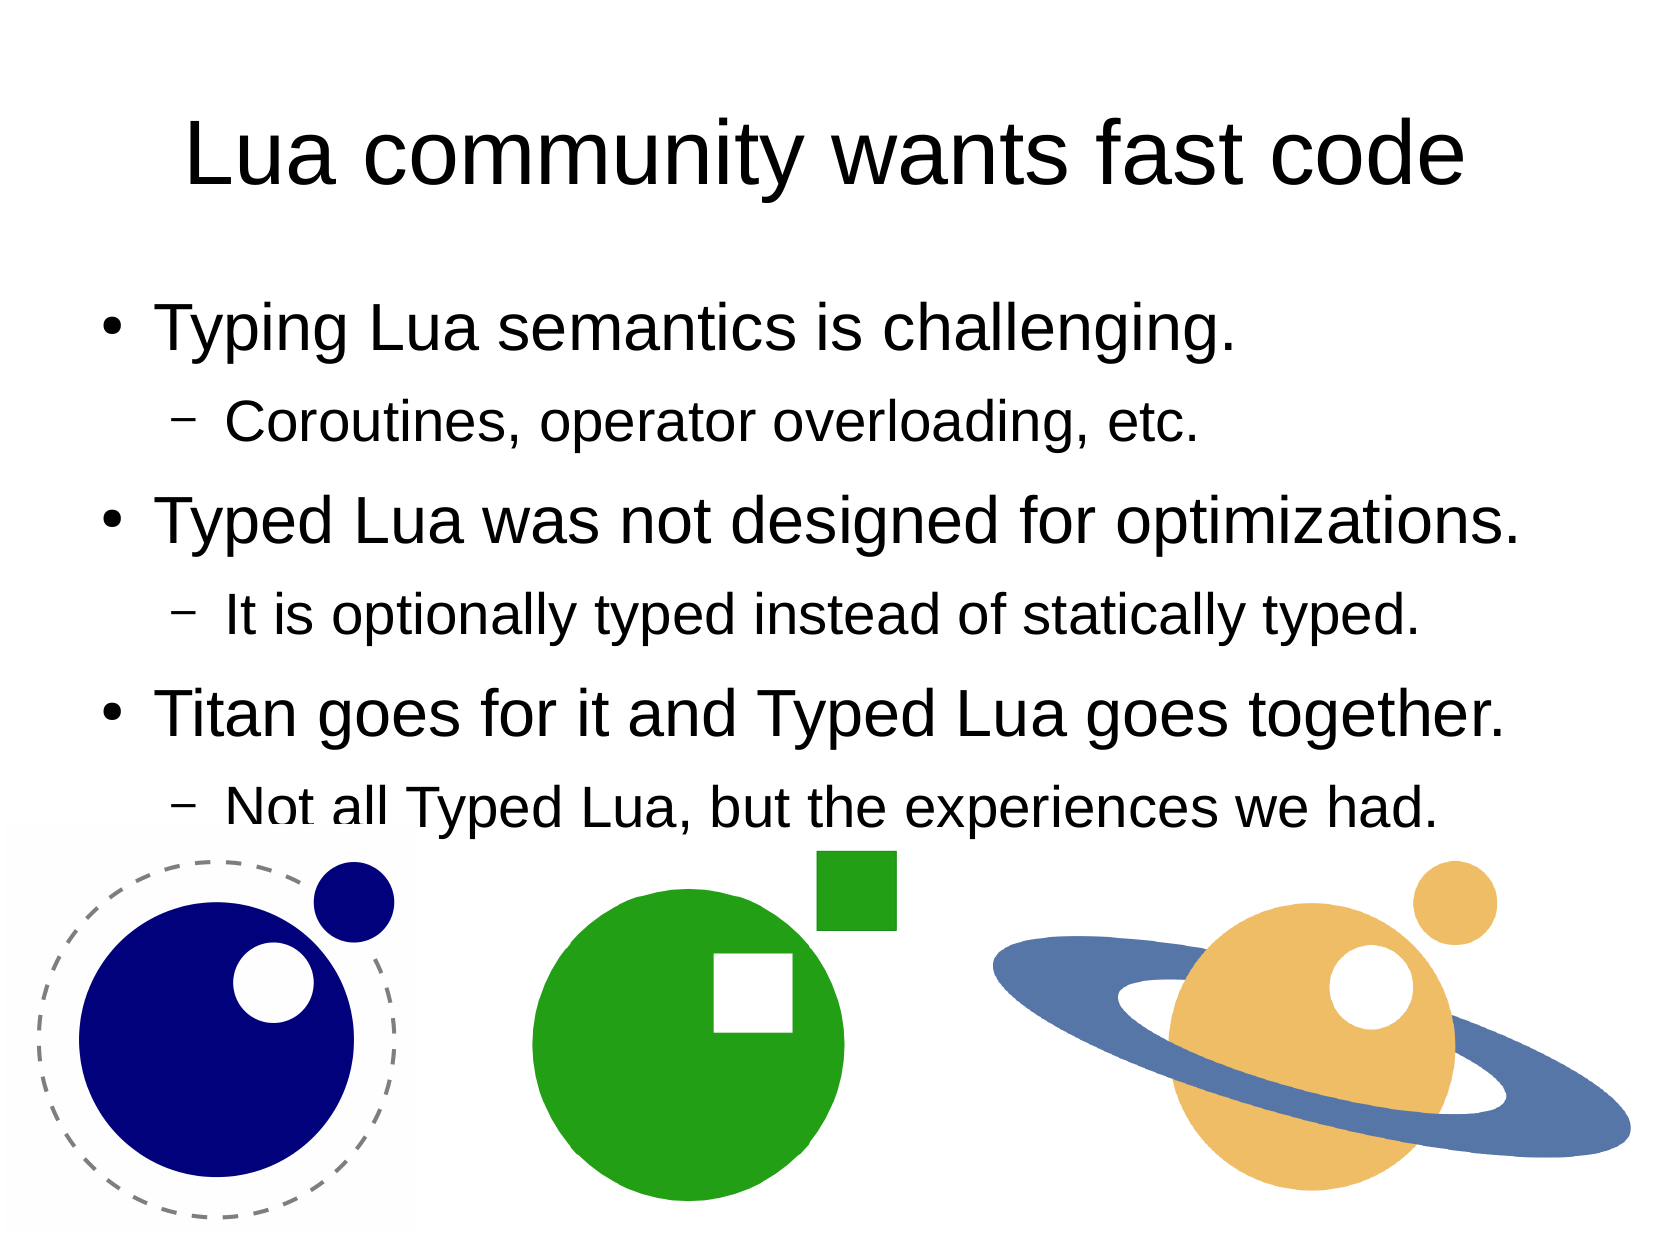

# Lua community wants fast code
Typing Lua semantics is challenging.
Coroutines, operator overloading, etc.
Typed Lua was not designed for optimizations.
It is optionally typed instead of statically typed.
Titan goes for it and Typed Lua goes together.
Not all Typed Lua, but the experiences we had.